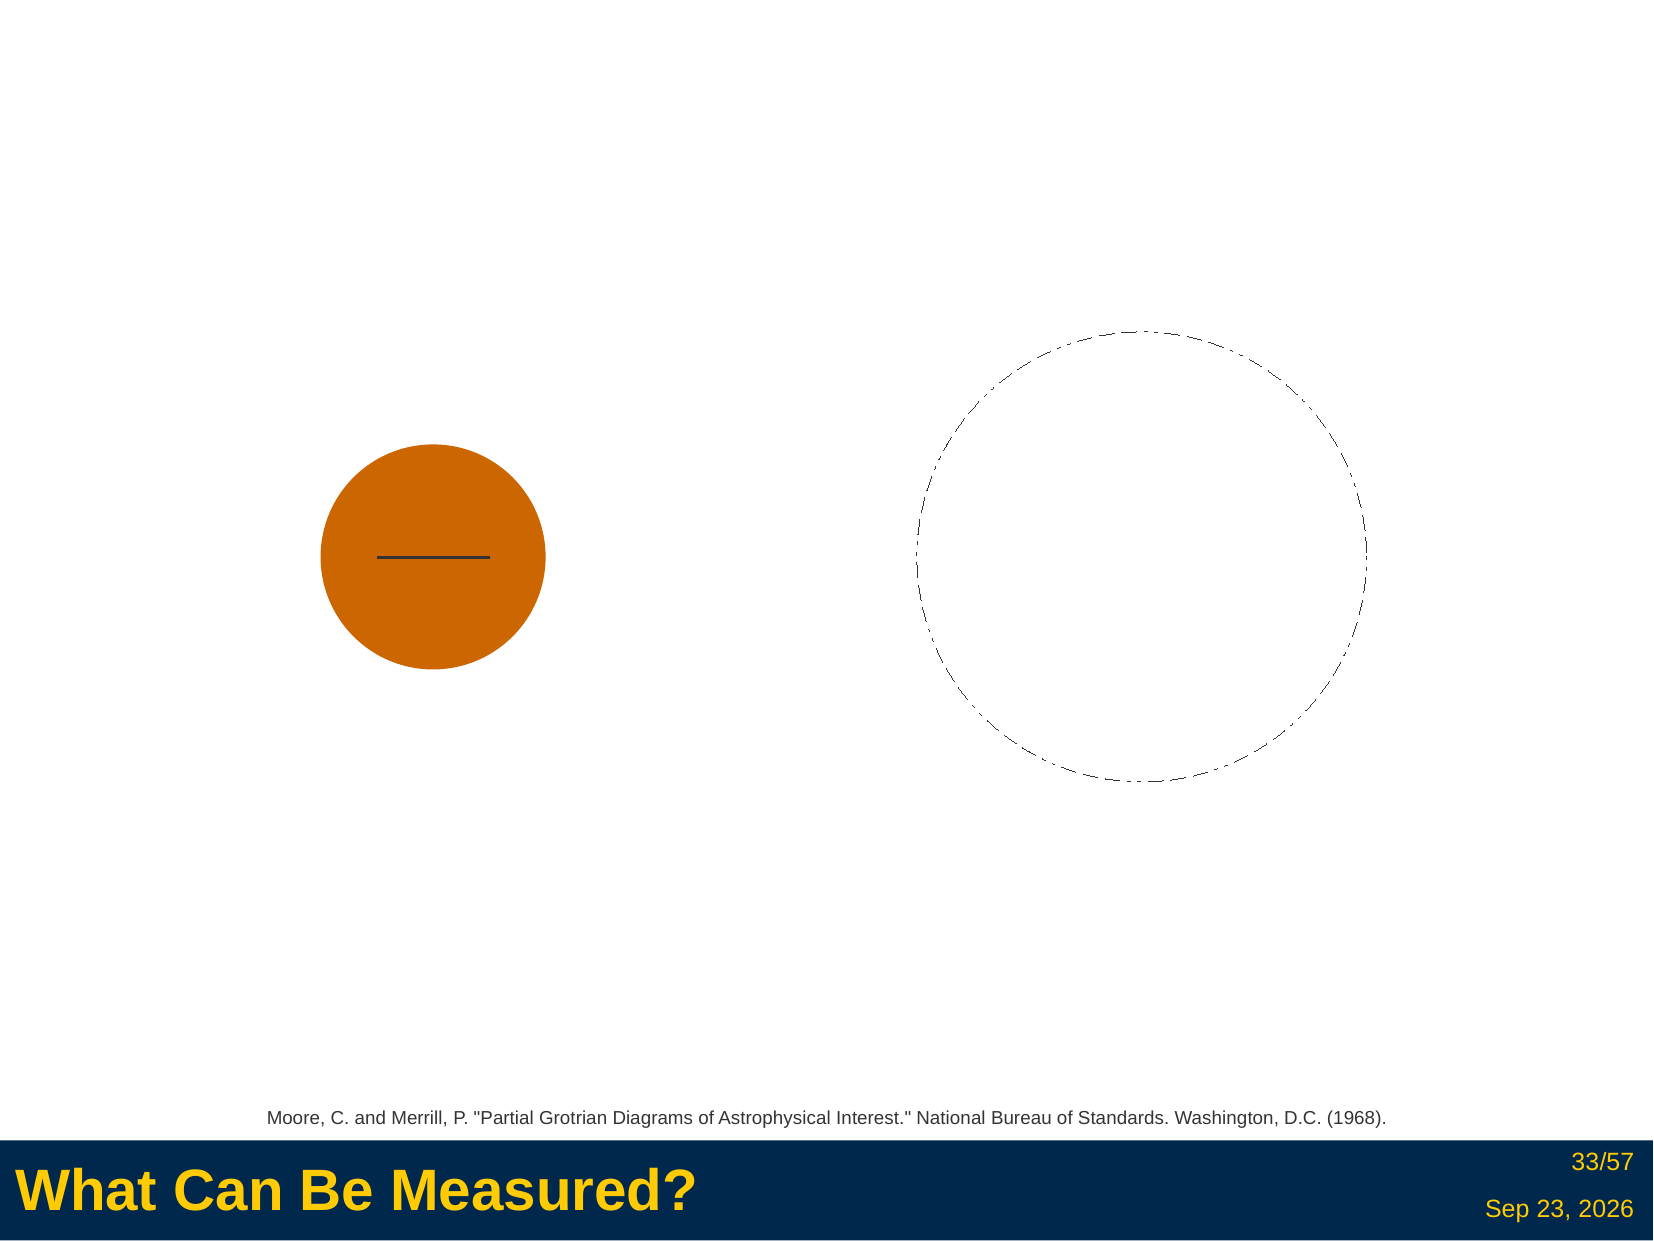

Moore, C. and Merrill, P. "Partial Grotrian Diagrams of Astrophysical Interest." National Bureau of Standards. Washington, D.C. (1968).
# What Can Be Measured?
33